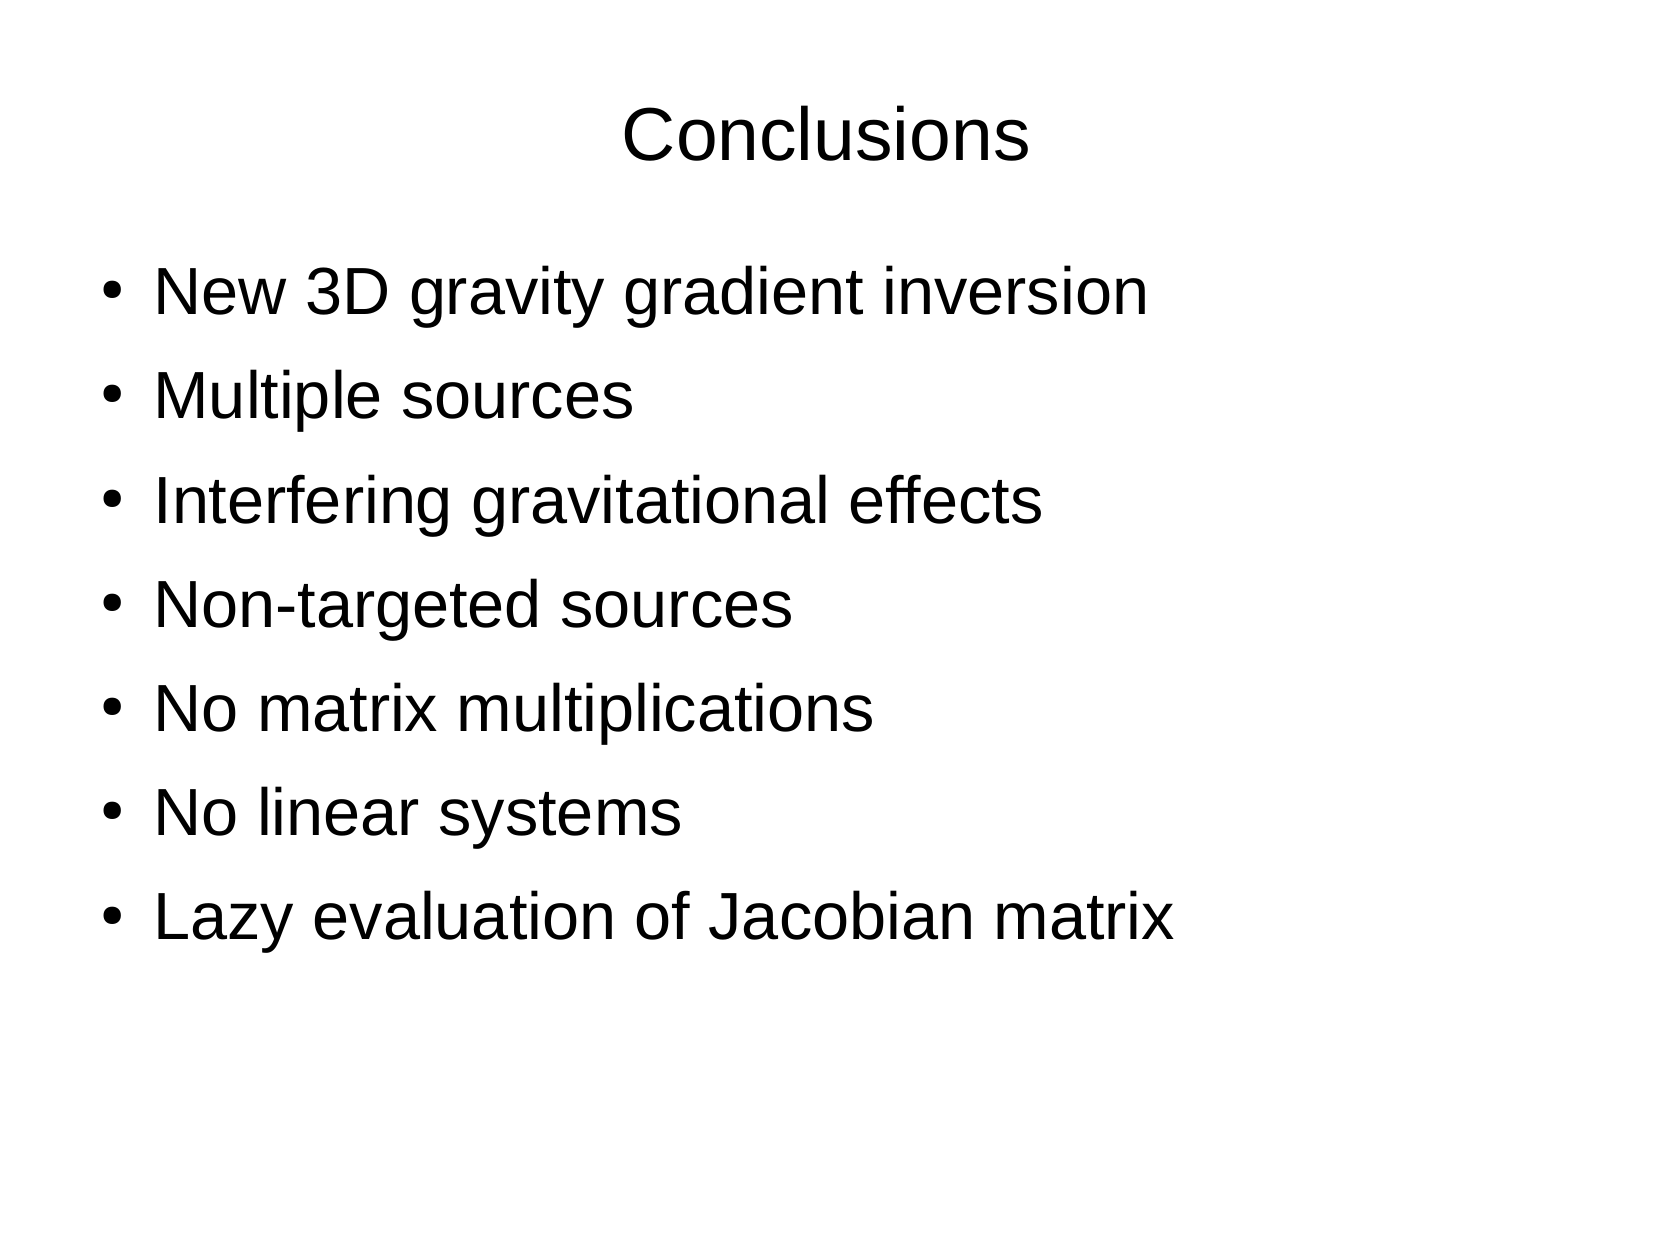

Conclusions
# New 3D gravity gradient inversion
Multiple sources
Interfering gravitational effects
Non-targeted sources
No matrix multiplications
No linear systems
Lazy evaluation of Jacobian matrix